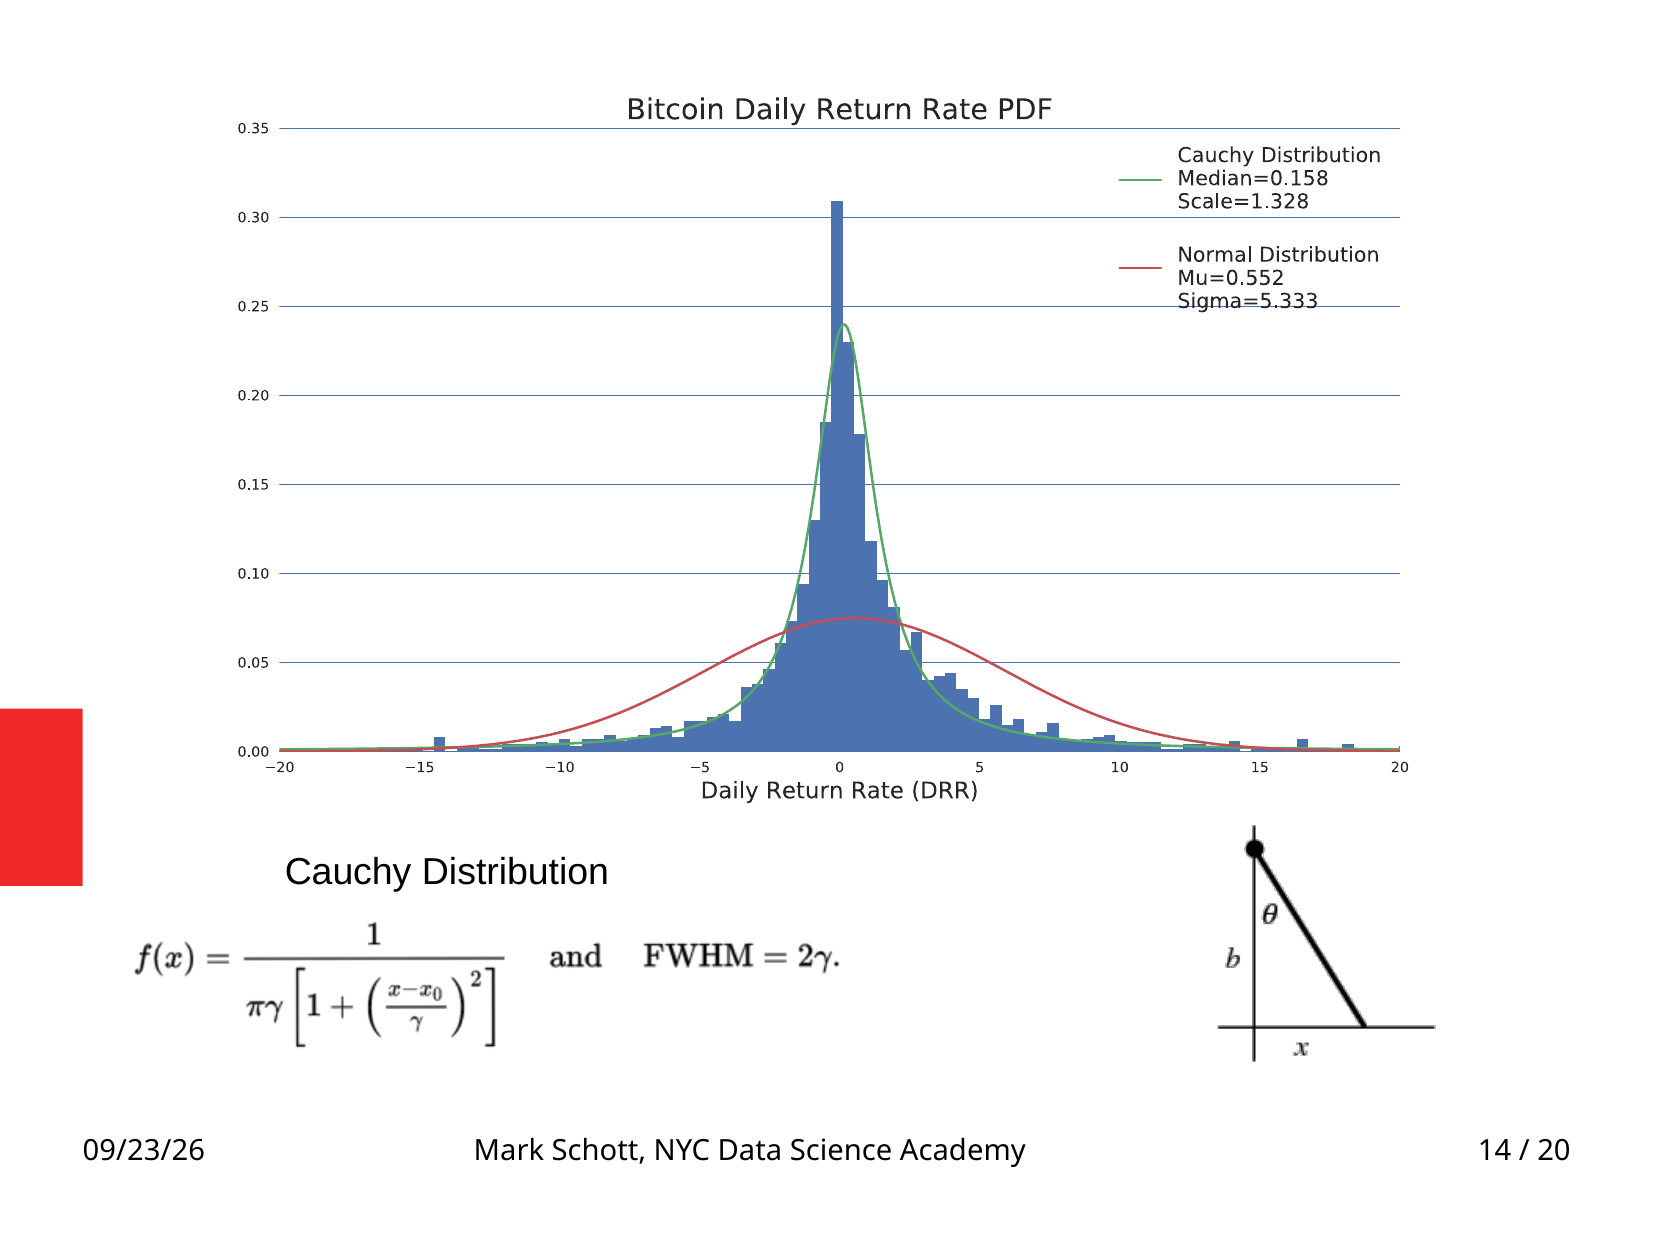

Cauchy Distribution
Mark Schott, NYC Data Science Academy
14